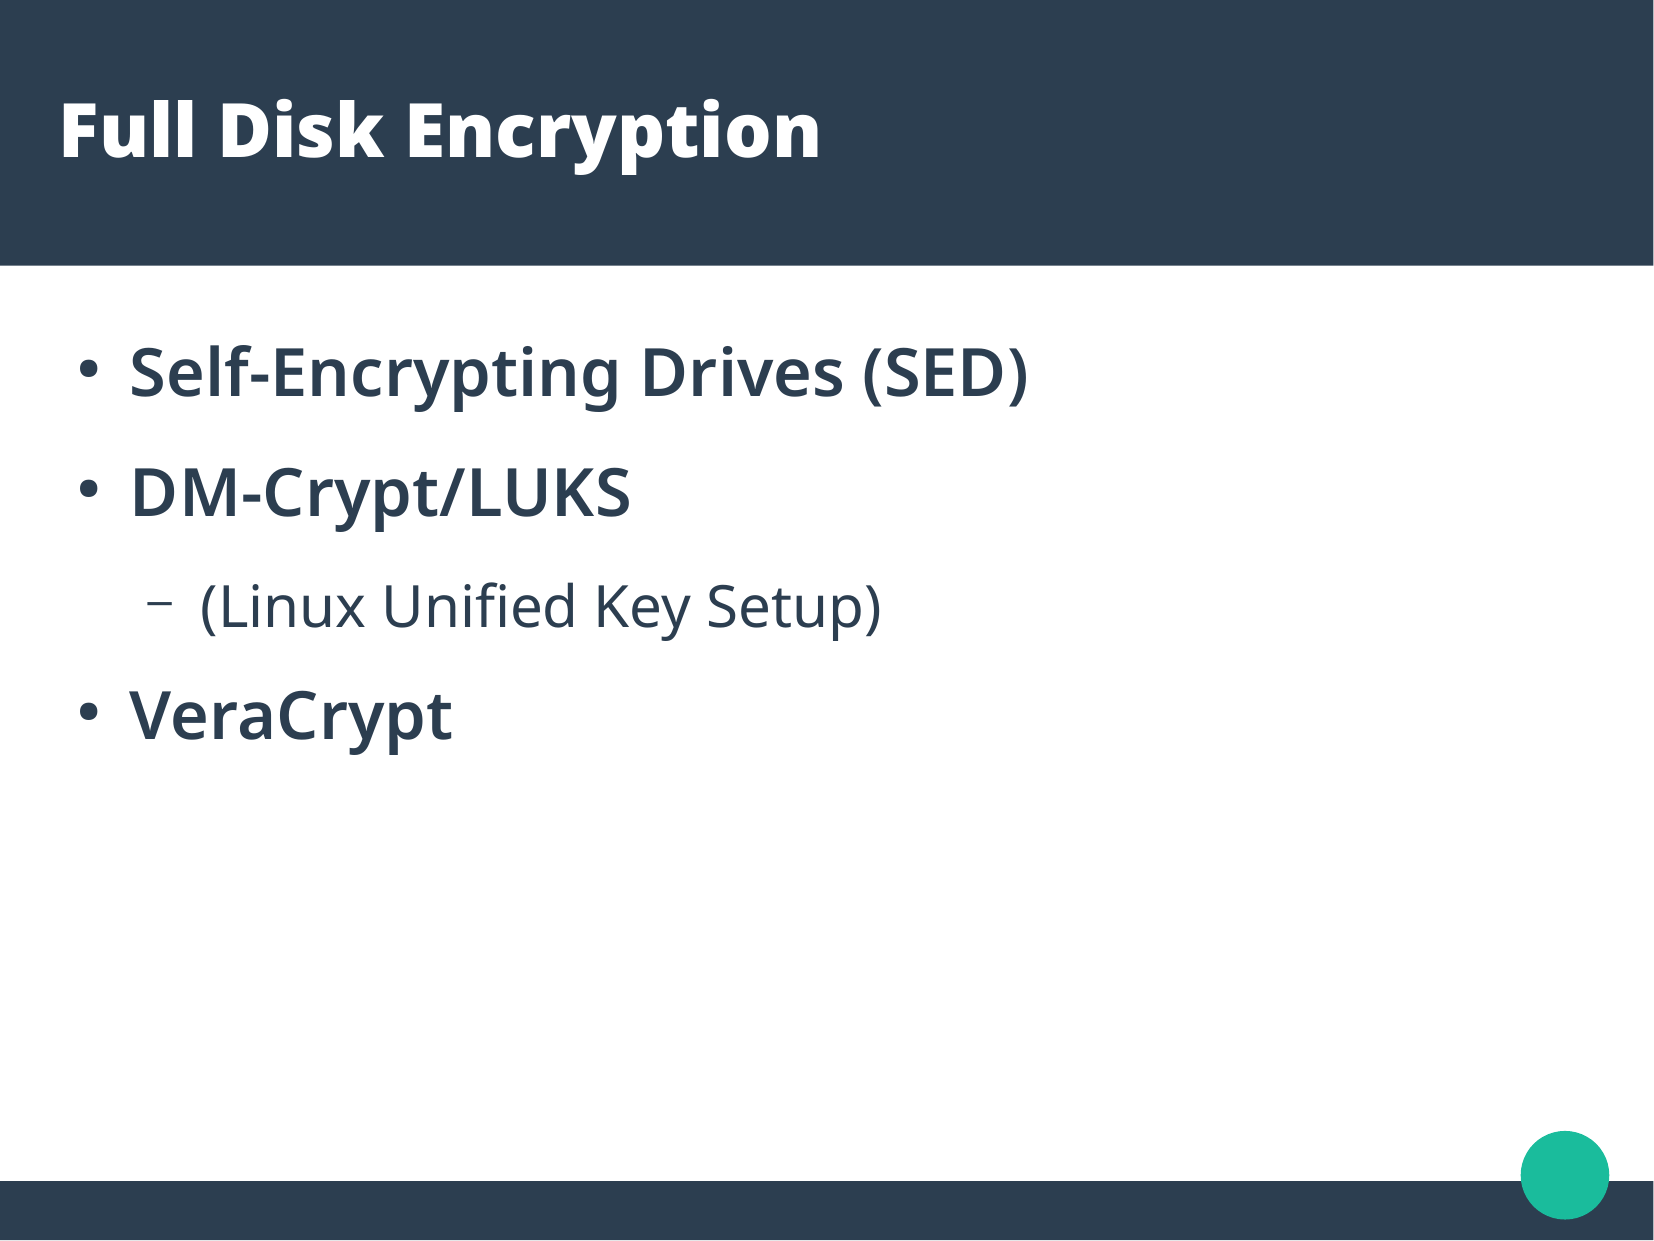

# Full Disk Encryption
Self-Encrypting Drives (SED)
DM-Crypt/LUKS
(Linux Unified Key Setup)
VeraCrypt